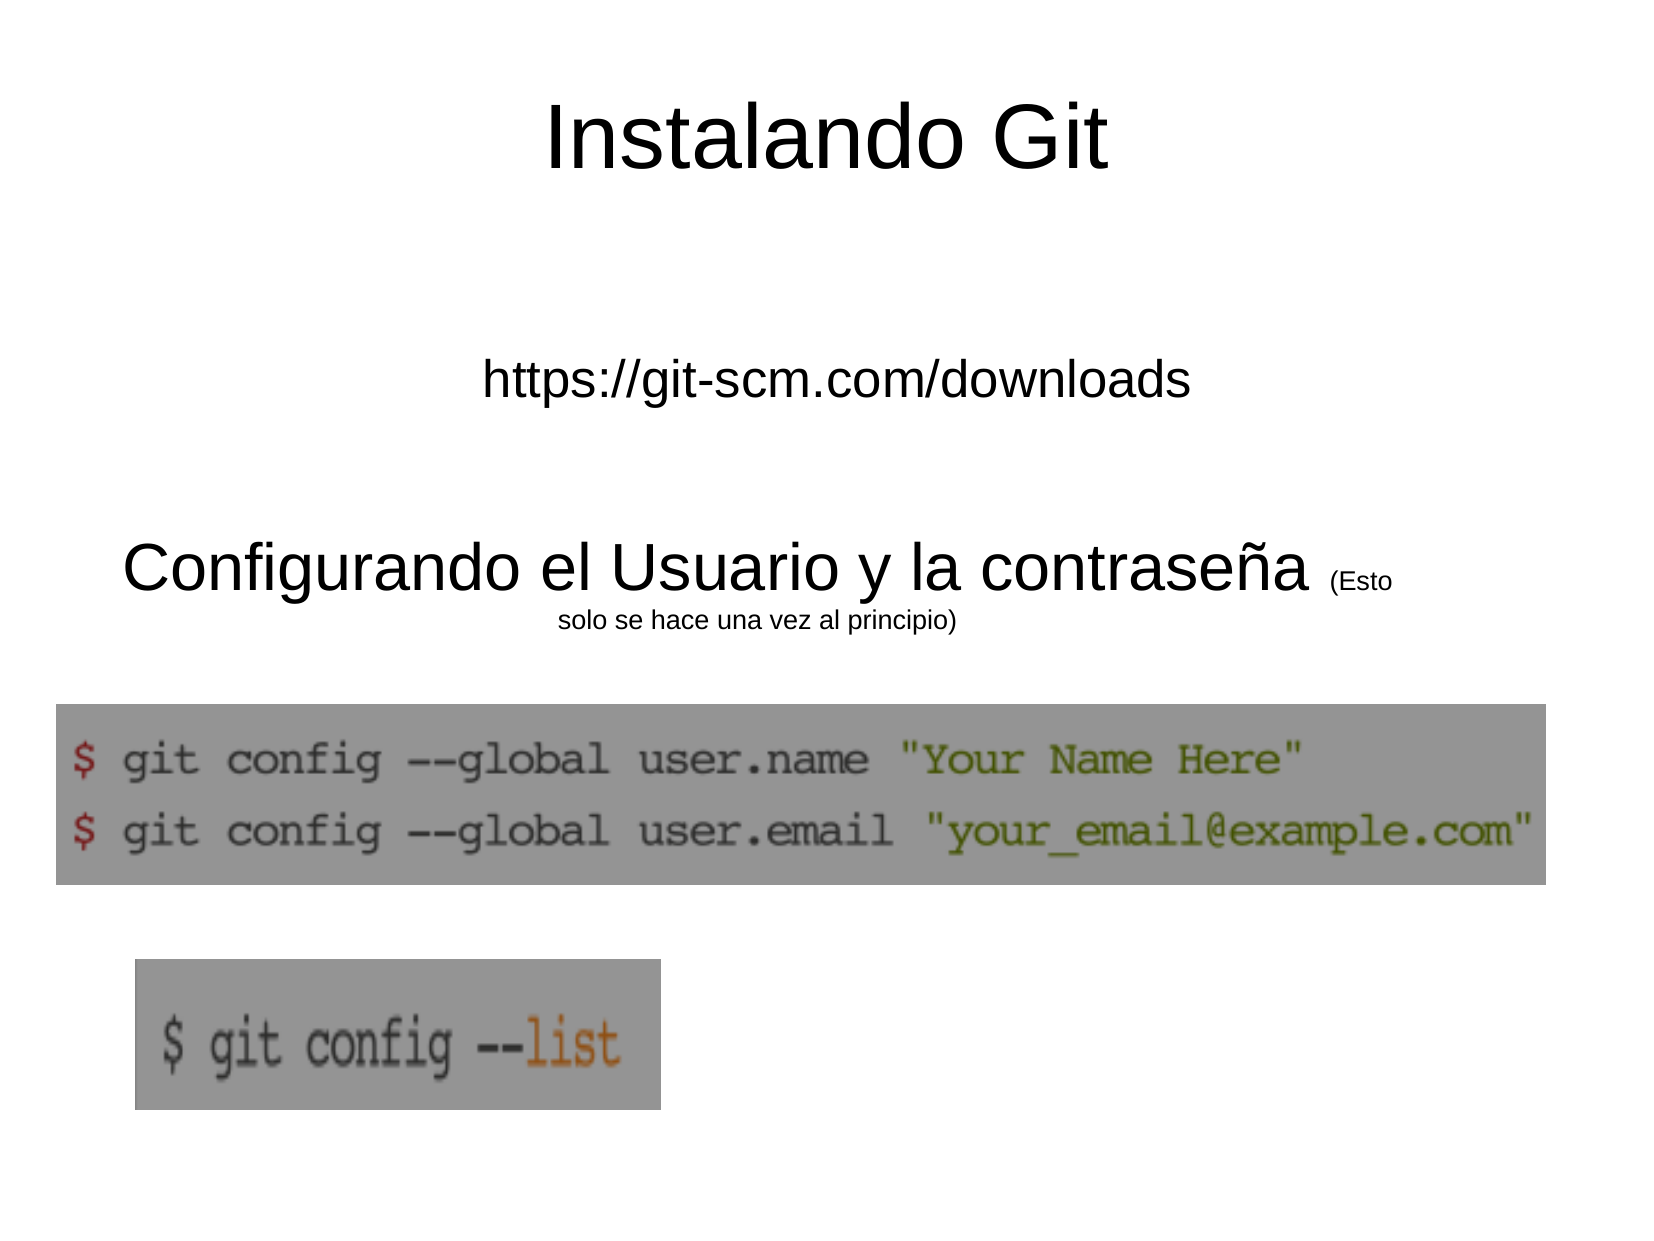

# Instalando Git
https://git-scm.com/downloads
Configurando el Usuario y la contraseña (Esto solo se hace una vez al principio)